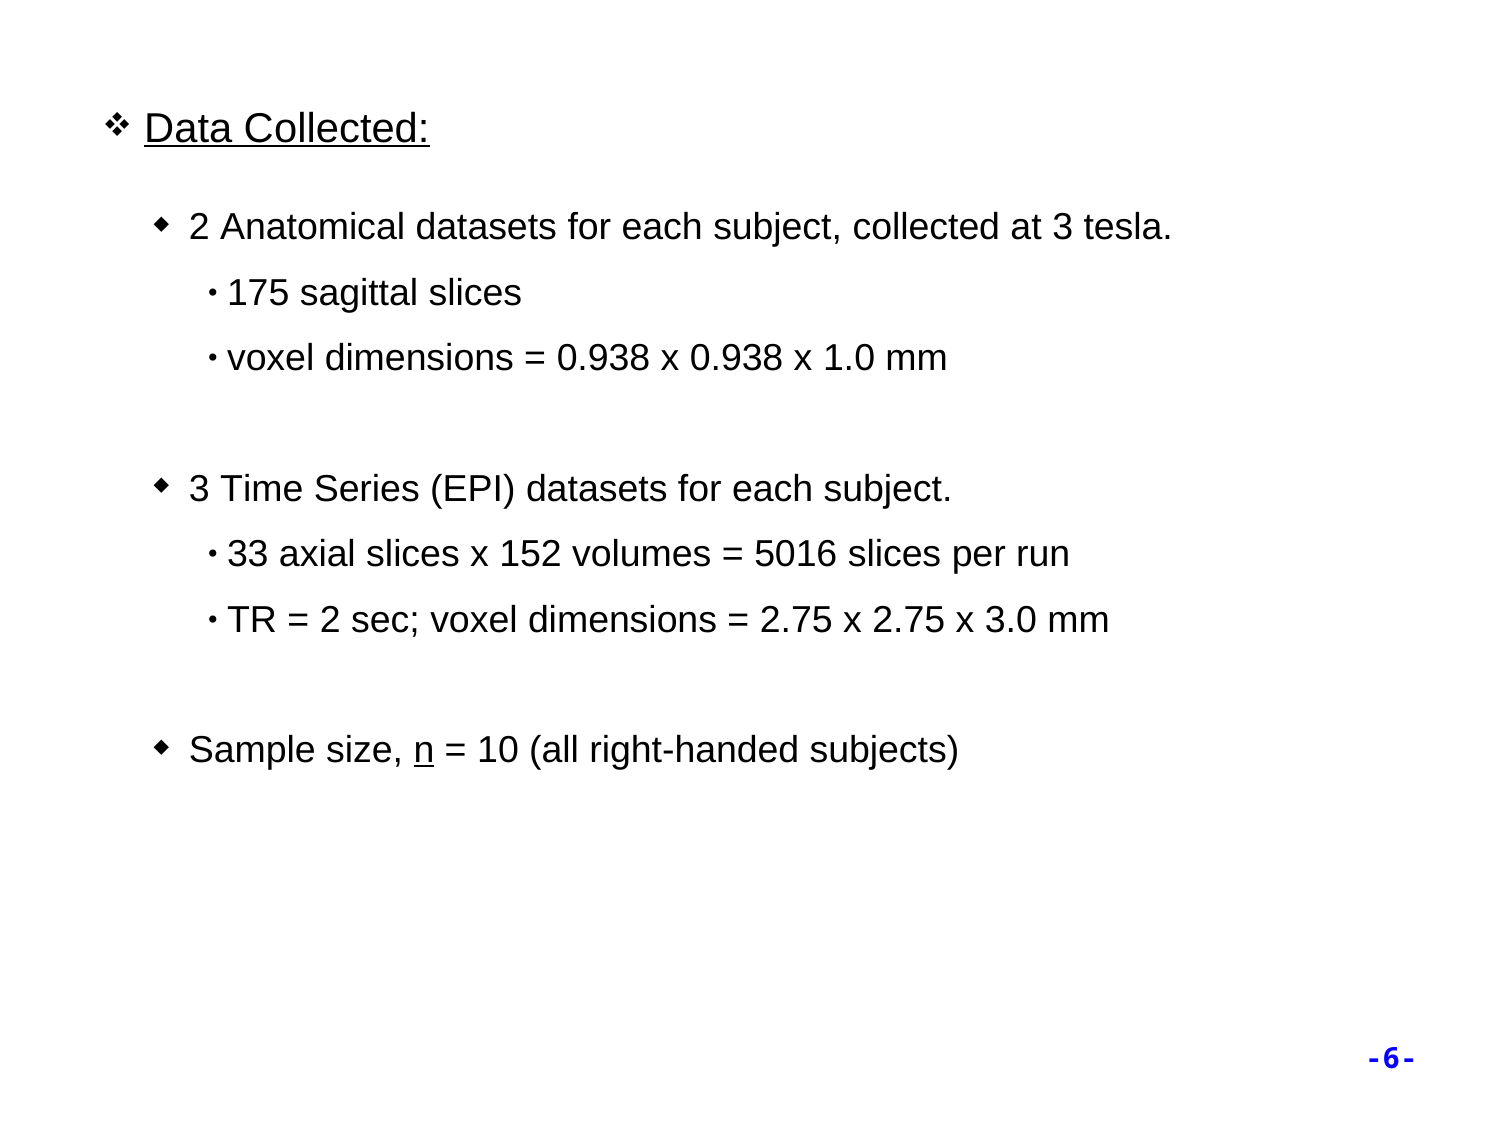

Data Collected:
2 Anatomical datasets for each subject, collected at 3 tesla.
175 sagittal slices
voxel dimensions = 0.938 x 0.938 x 1.0 mm
3 Time Series (EPI) datasets for each subject.
33 axial slices x 152 volumes = 5016 slices per run
TR = 2 sec; voxel dimensions = 2.75 x 2.75 x 3.0 mm
Sample size, n = 10 (all right-handed subjects)